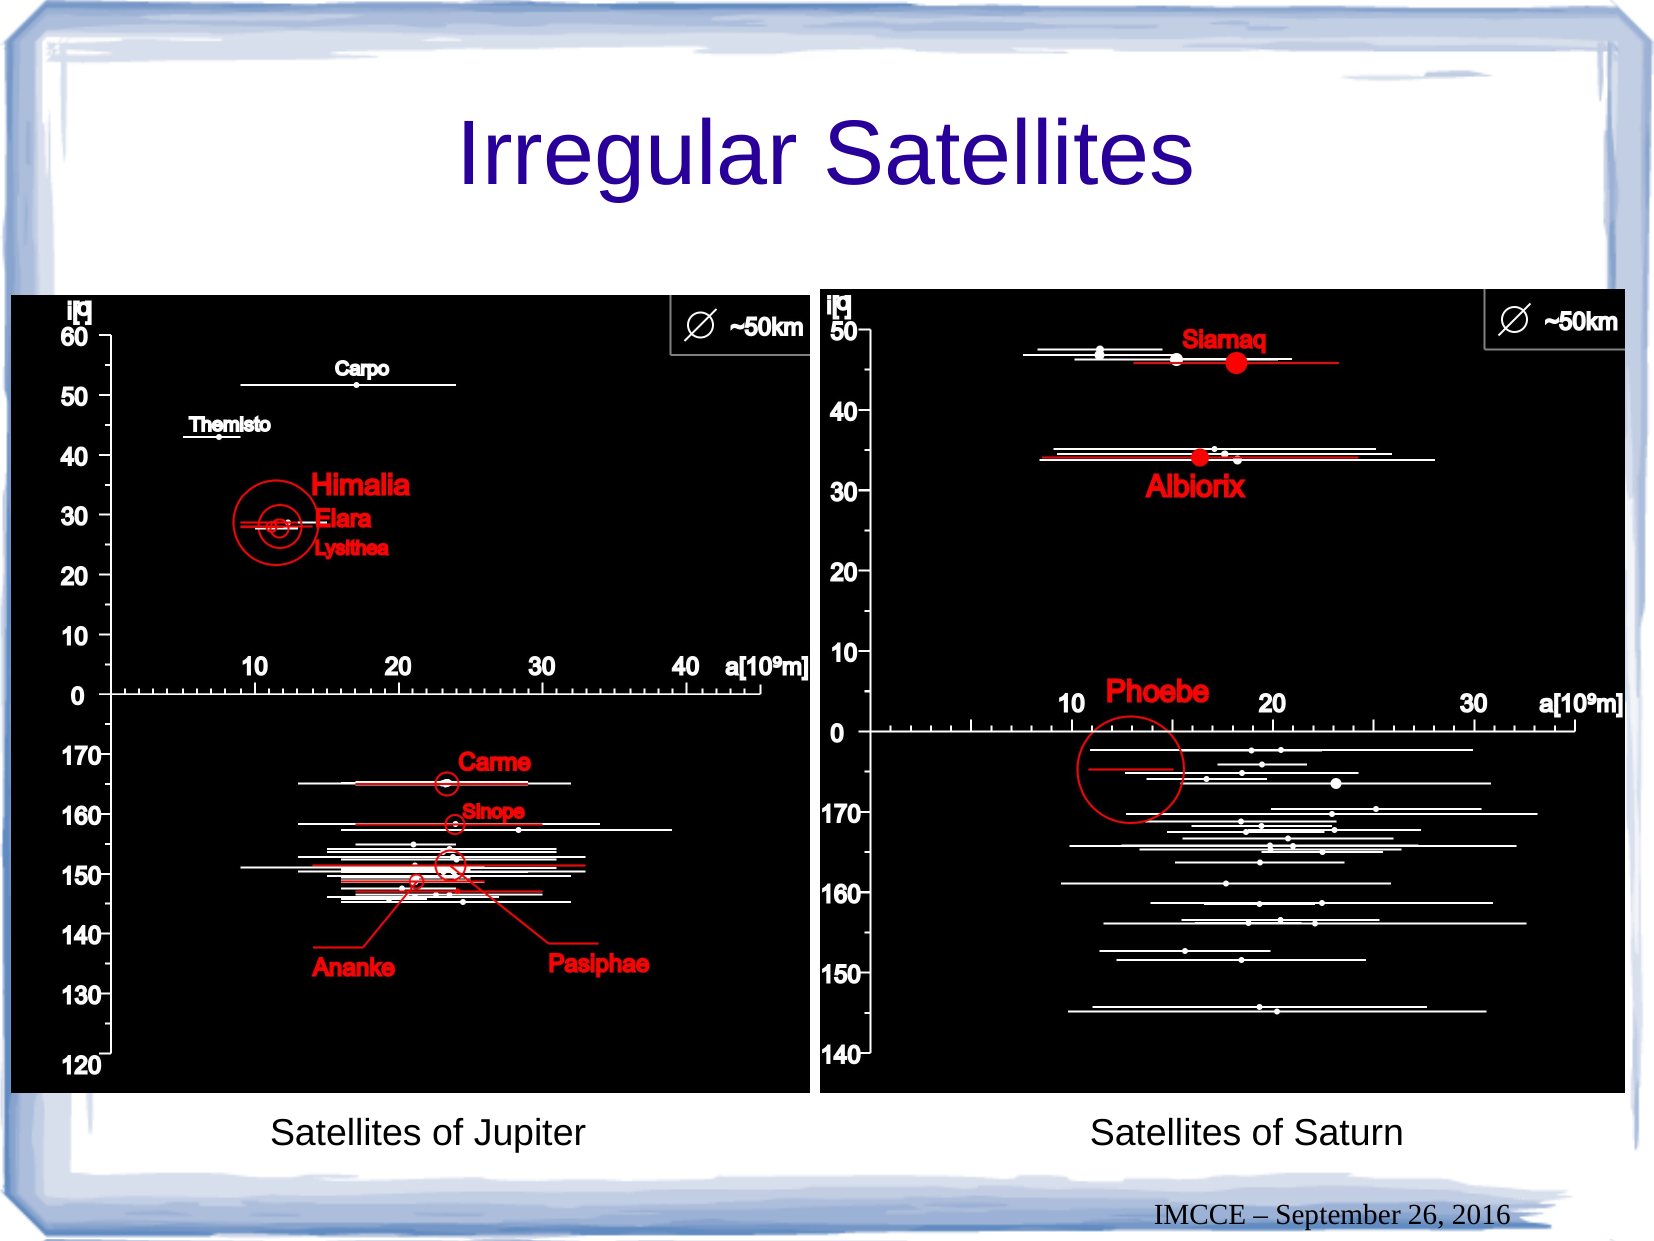

# Irregular Satellites
Satellites of Jupiter
Satellites of Saturn